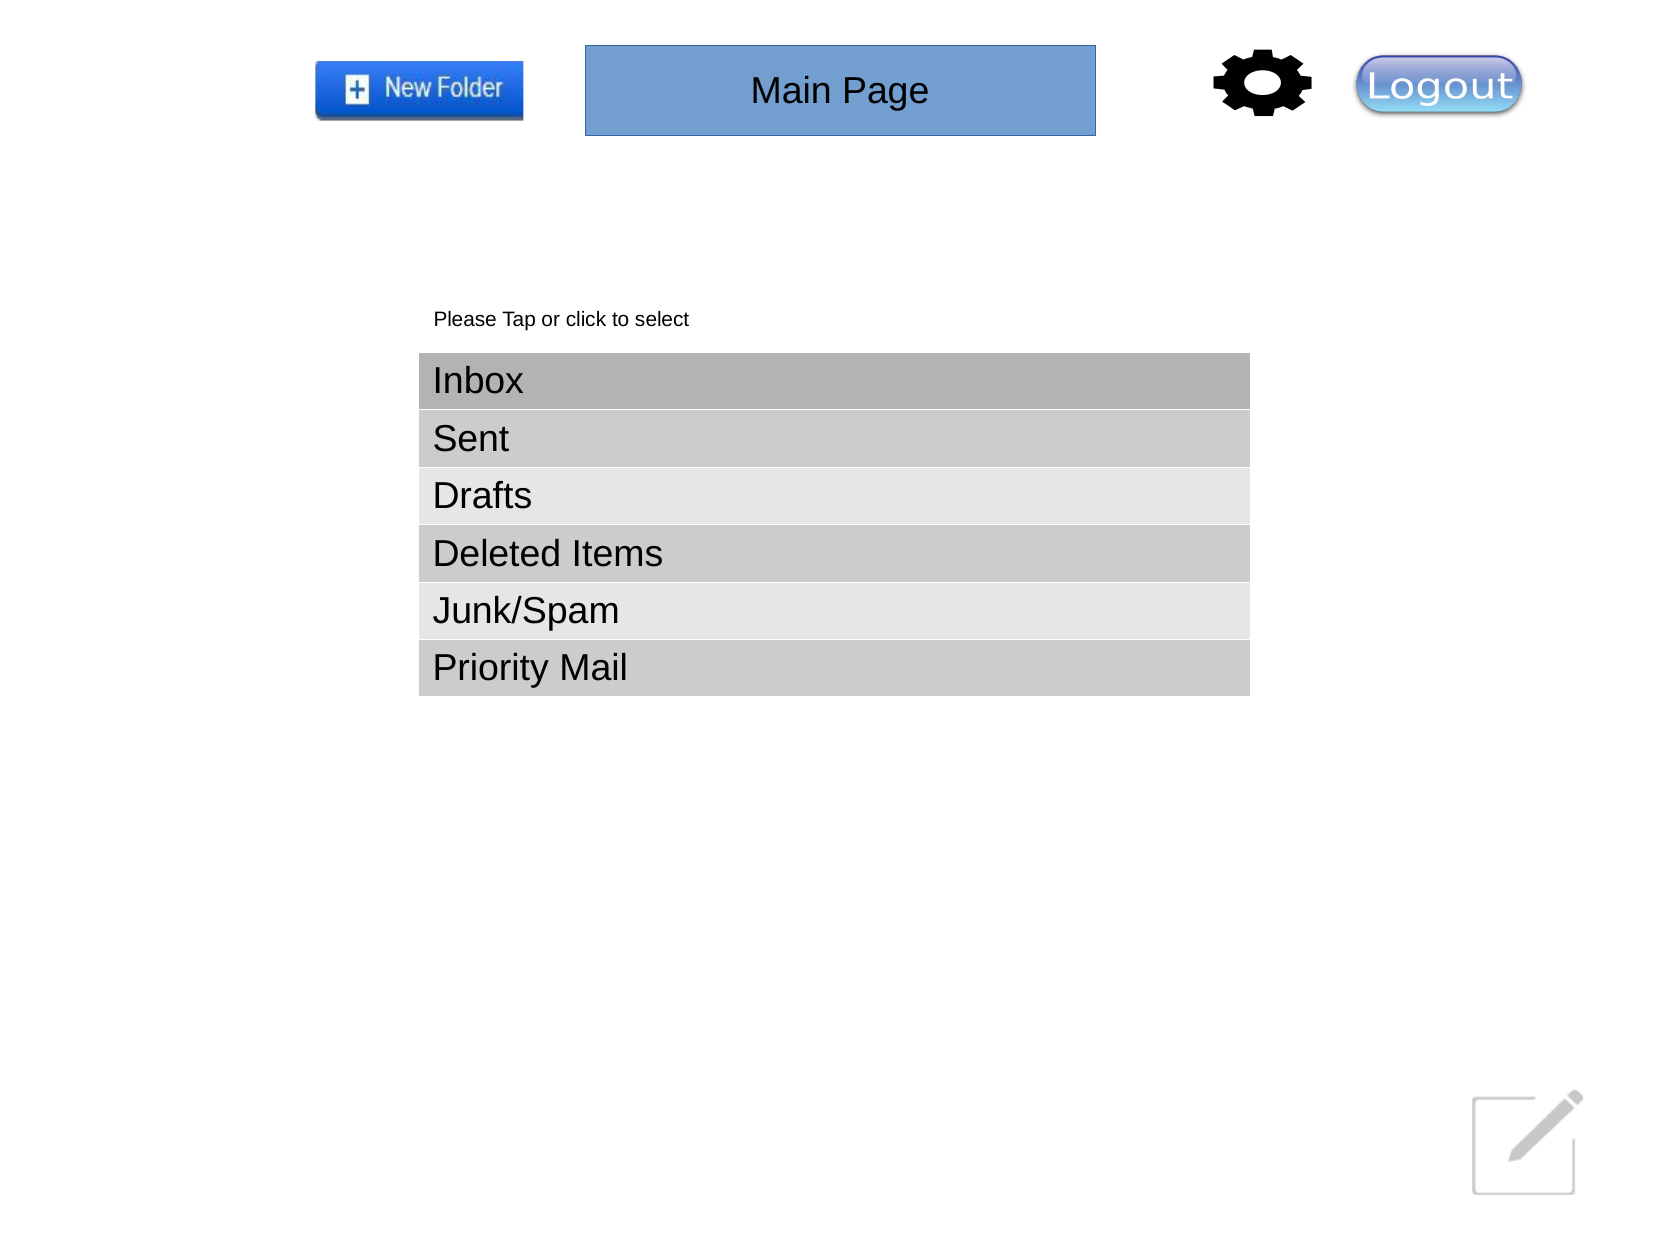

Main Page
Please Tap or click to select
| Inbox |
| --- |
| Sent |
| Drafts |
| Deleted Items |
| Junk/Spam |
| Priority Mail |